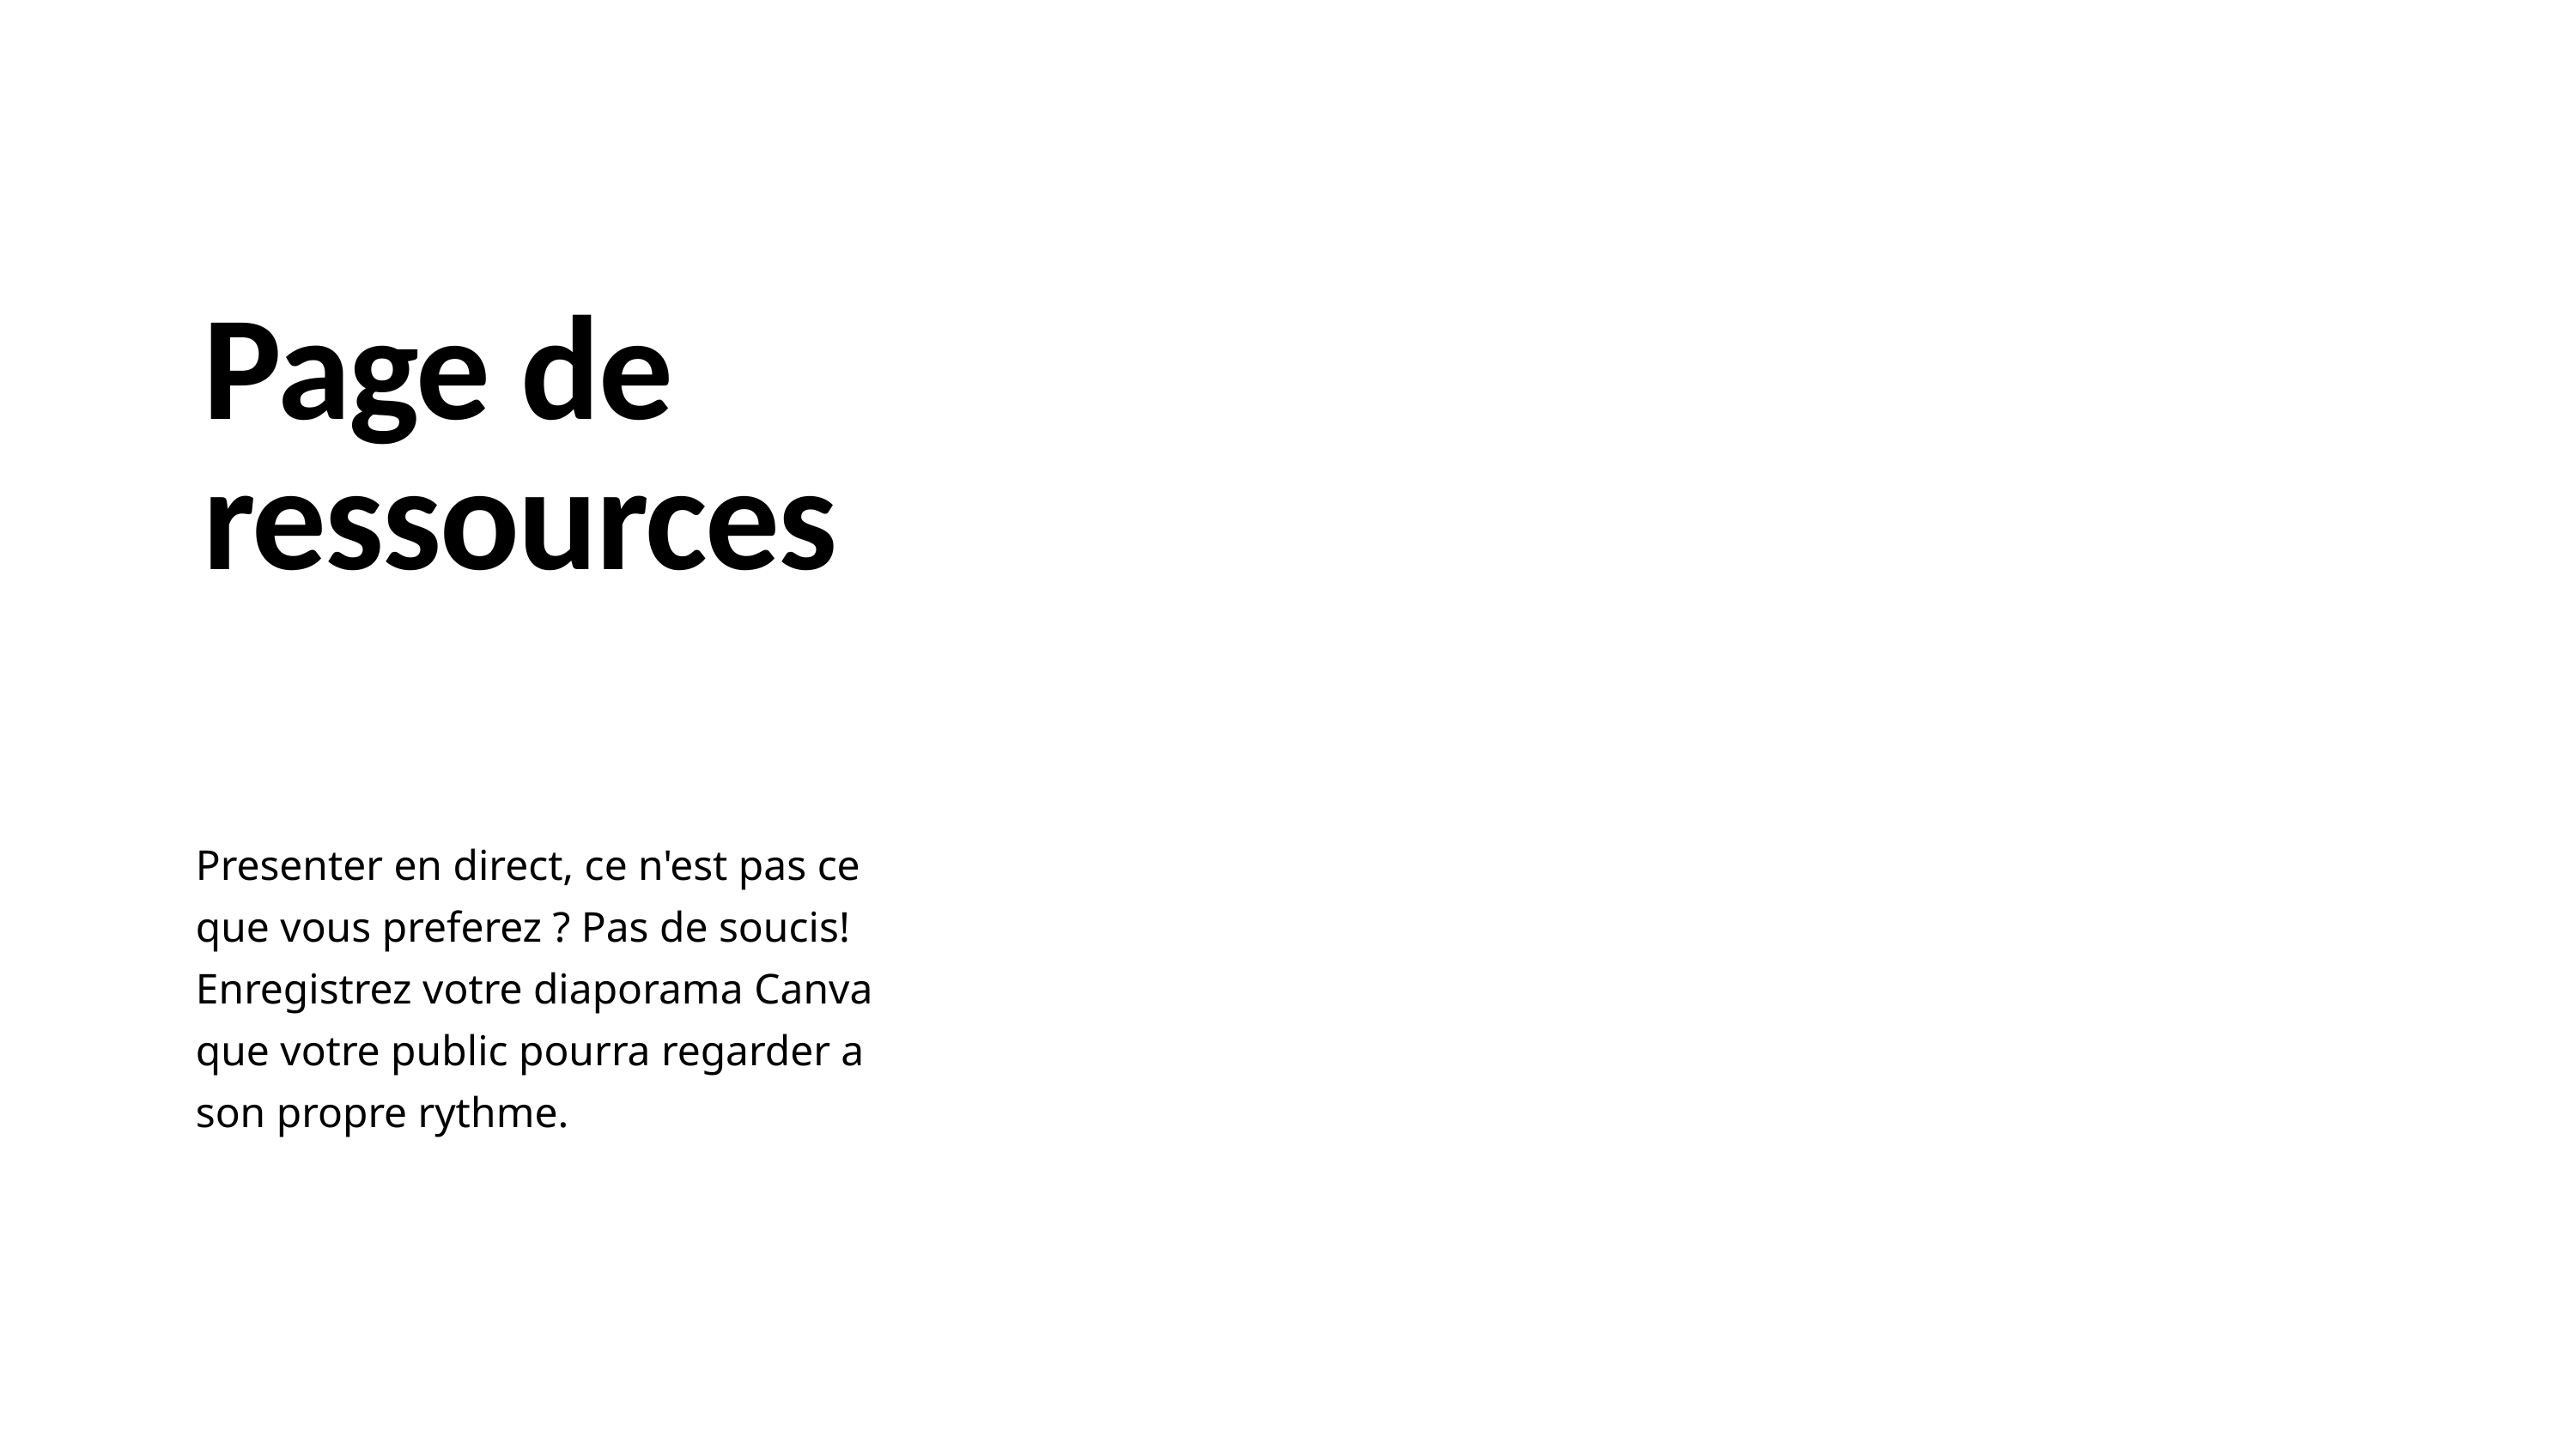

Page de
ressources
Presenter en direct, ce n'est pas ce que vous preferez ? Pas de soucis! Enregistrez votre diaporama Canva que votre public pourra regarder a son propre rythme.